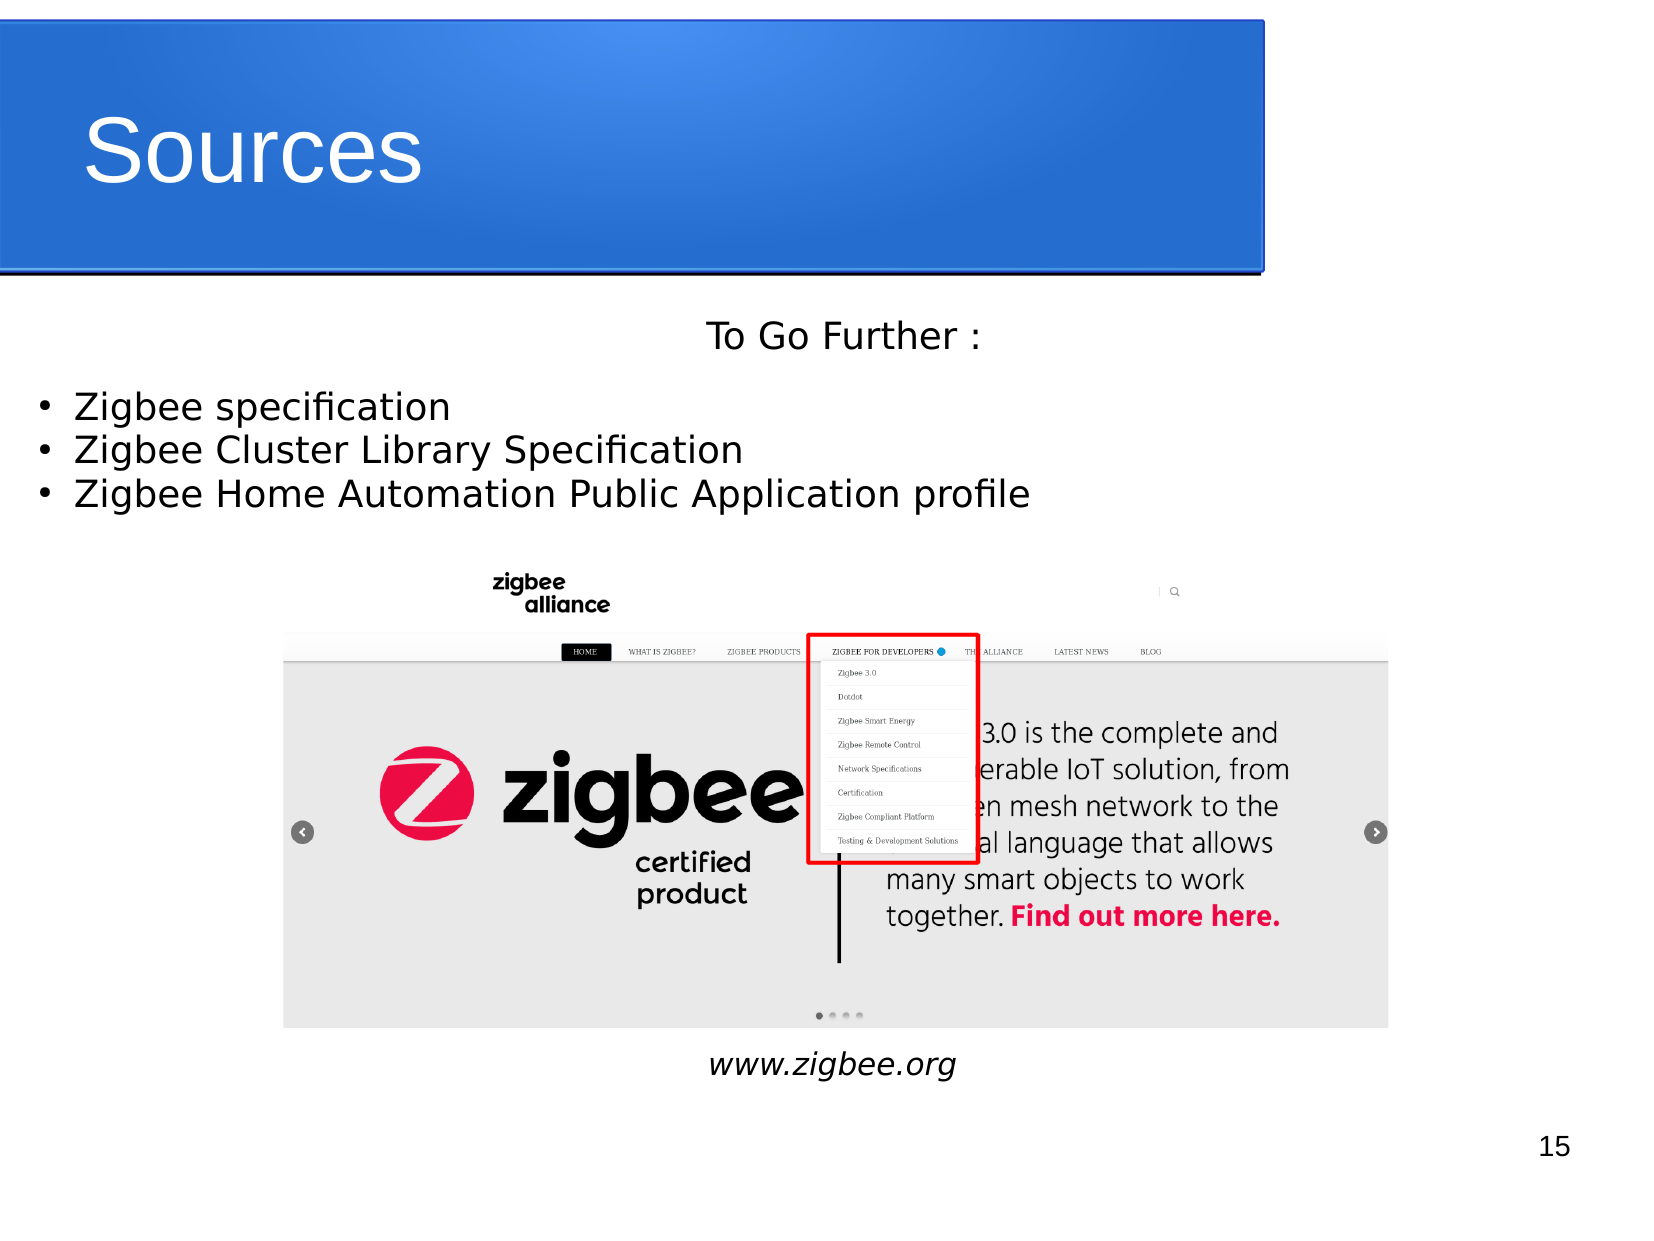

# Sources
To Go Further :
Zigbee specification
Zigbee Cluster Library Specification
Zigbee Home Automation Public Application profile
www.zigbee.org
15